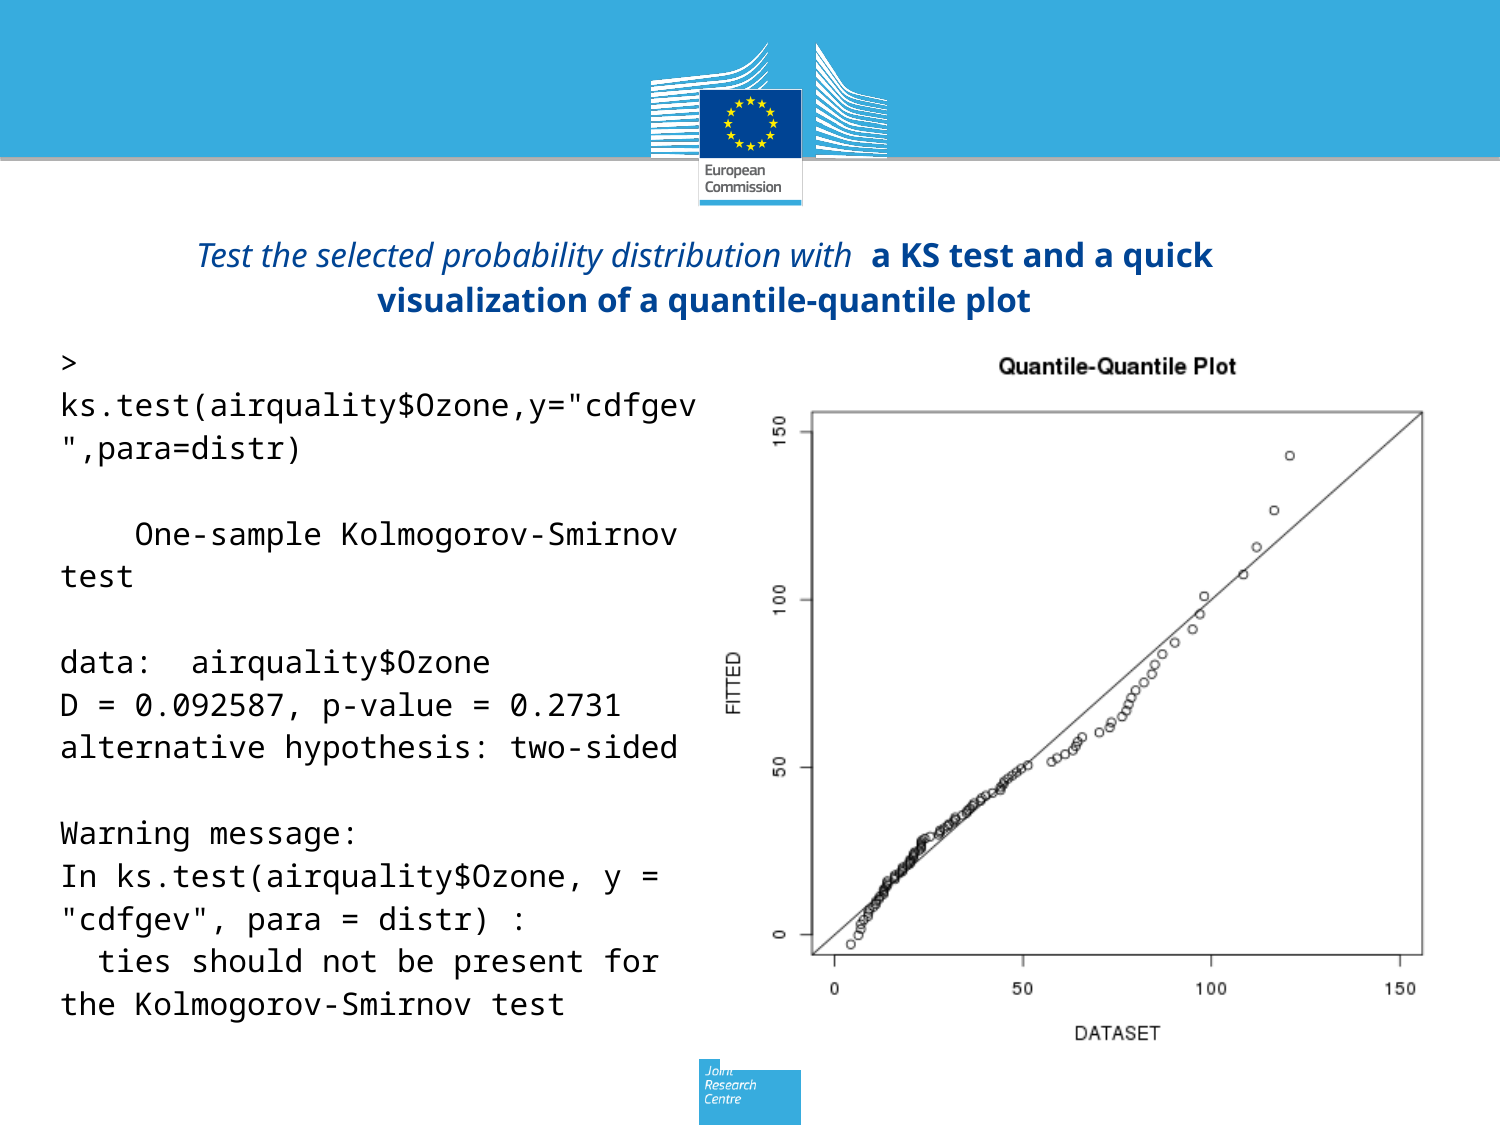

Test the selected probability distribution with a KS test and a quick visualization of a quantile-quantile plot
> ks.test(airquality$Ozone,y="cdfgev",para=distr)
	One-sample Kolmogorov-Smirnov test
data: airquality$Ozone
D = 0.092587, p-value = 0.2731
alternative hypothesis: two-sided
Warning message:
In ks.test(airquality$Ozone, y = "cdfgev", para = distr) :
 ties should not be present for the Kolmogorov-Smirnov test